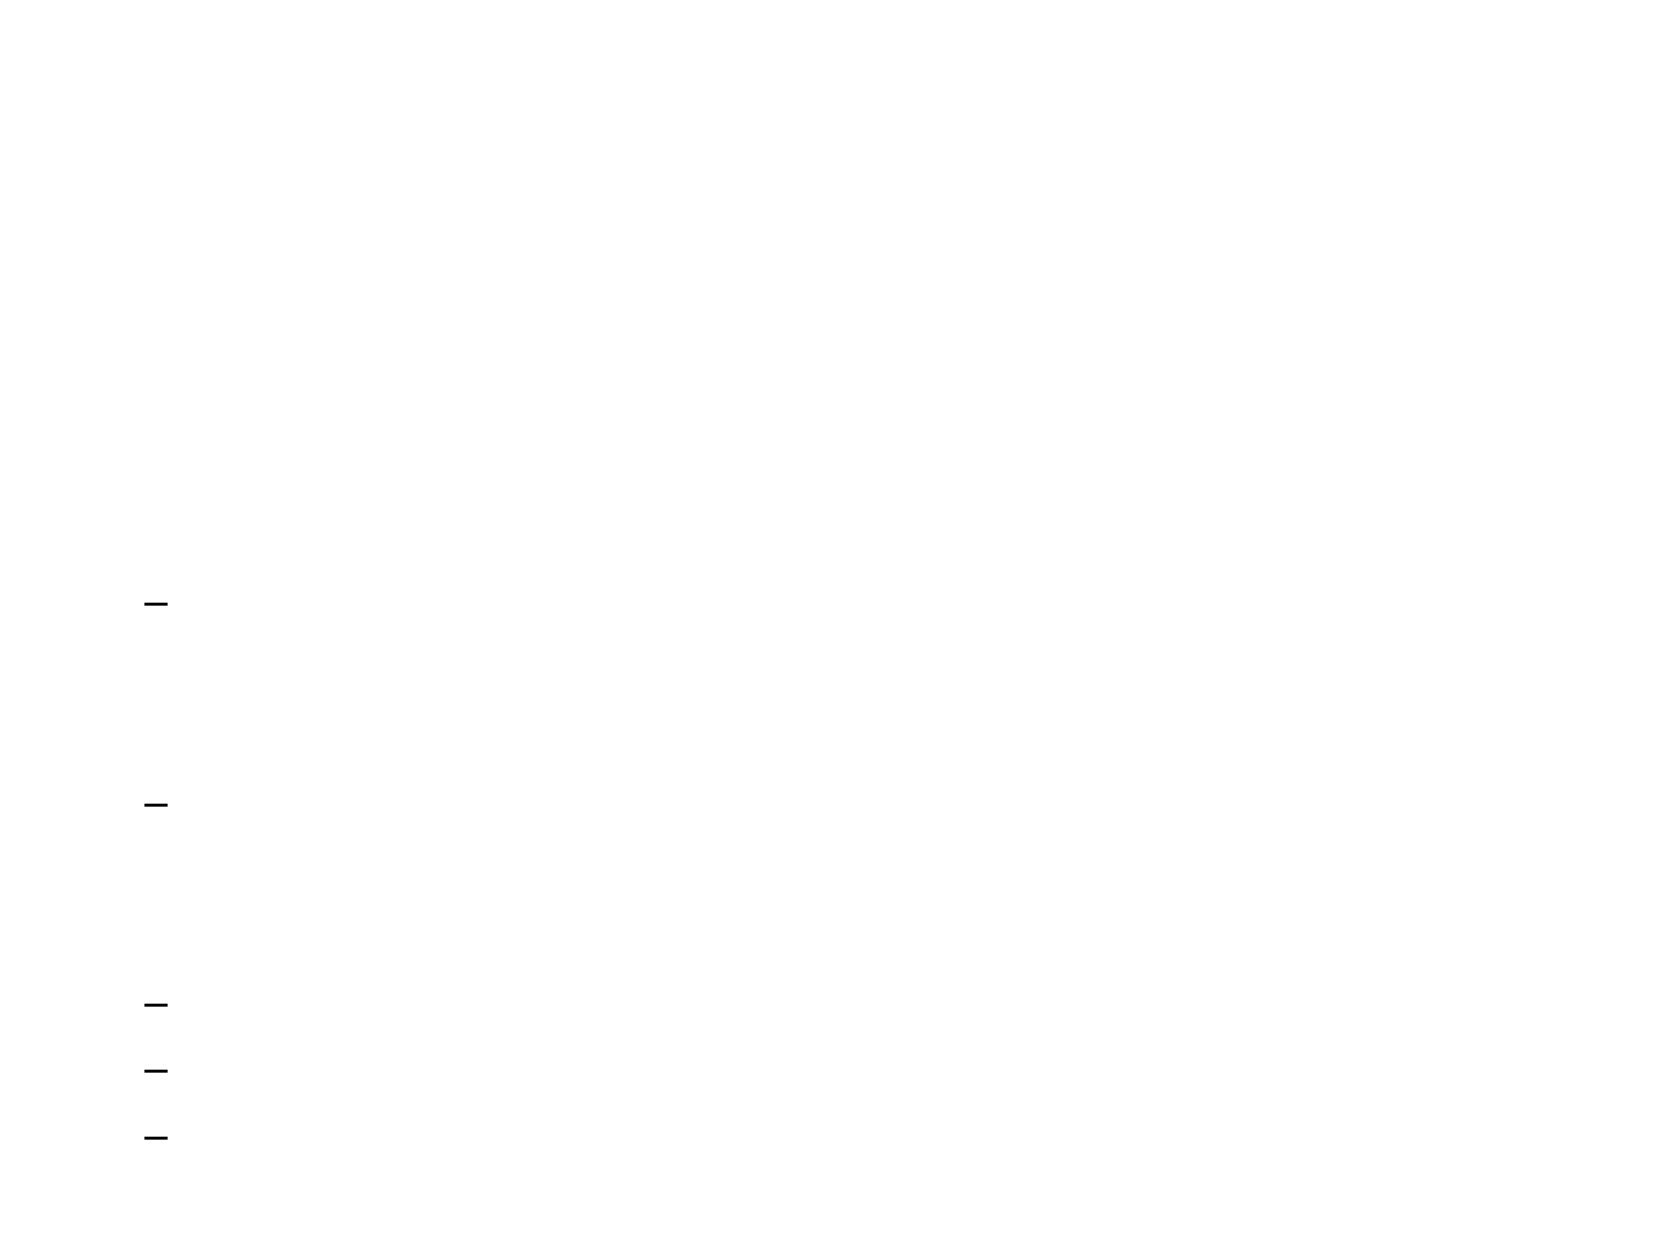

# Pipe e redirecionamento de I/O
Podemos manipular a entrada/saída dos programas atráves de alguns caracteres especiais:
'>': redireciona a saída padrão de um programa para outro arquivo
Exemplo: grep GET /var/log/httpd/access_log > get.txt
'<': redireciona um arquivo para a entrada padrão de um programa:
Exemplo: /bin/bash < script.sh
'2>': redireciona a saída de erros de um programa para um arquivo:
Exemplo: make 2> errors.txt